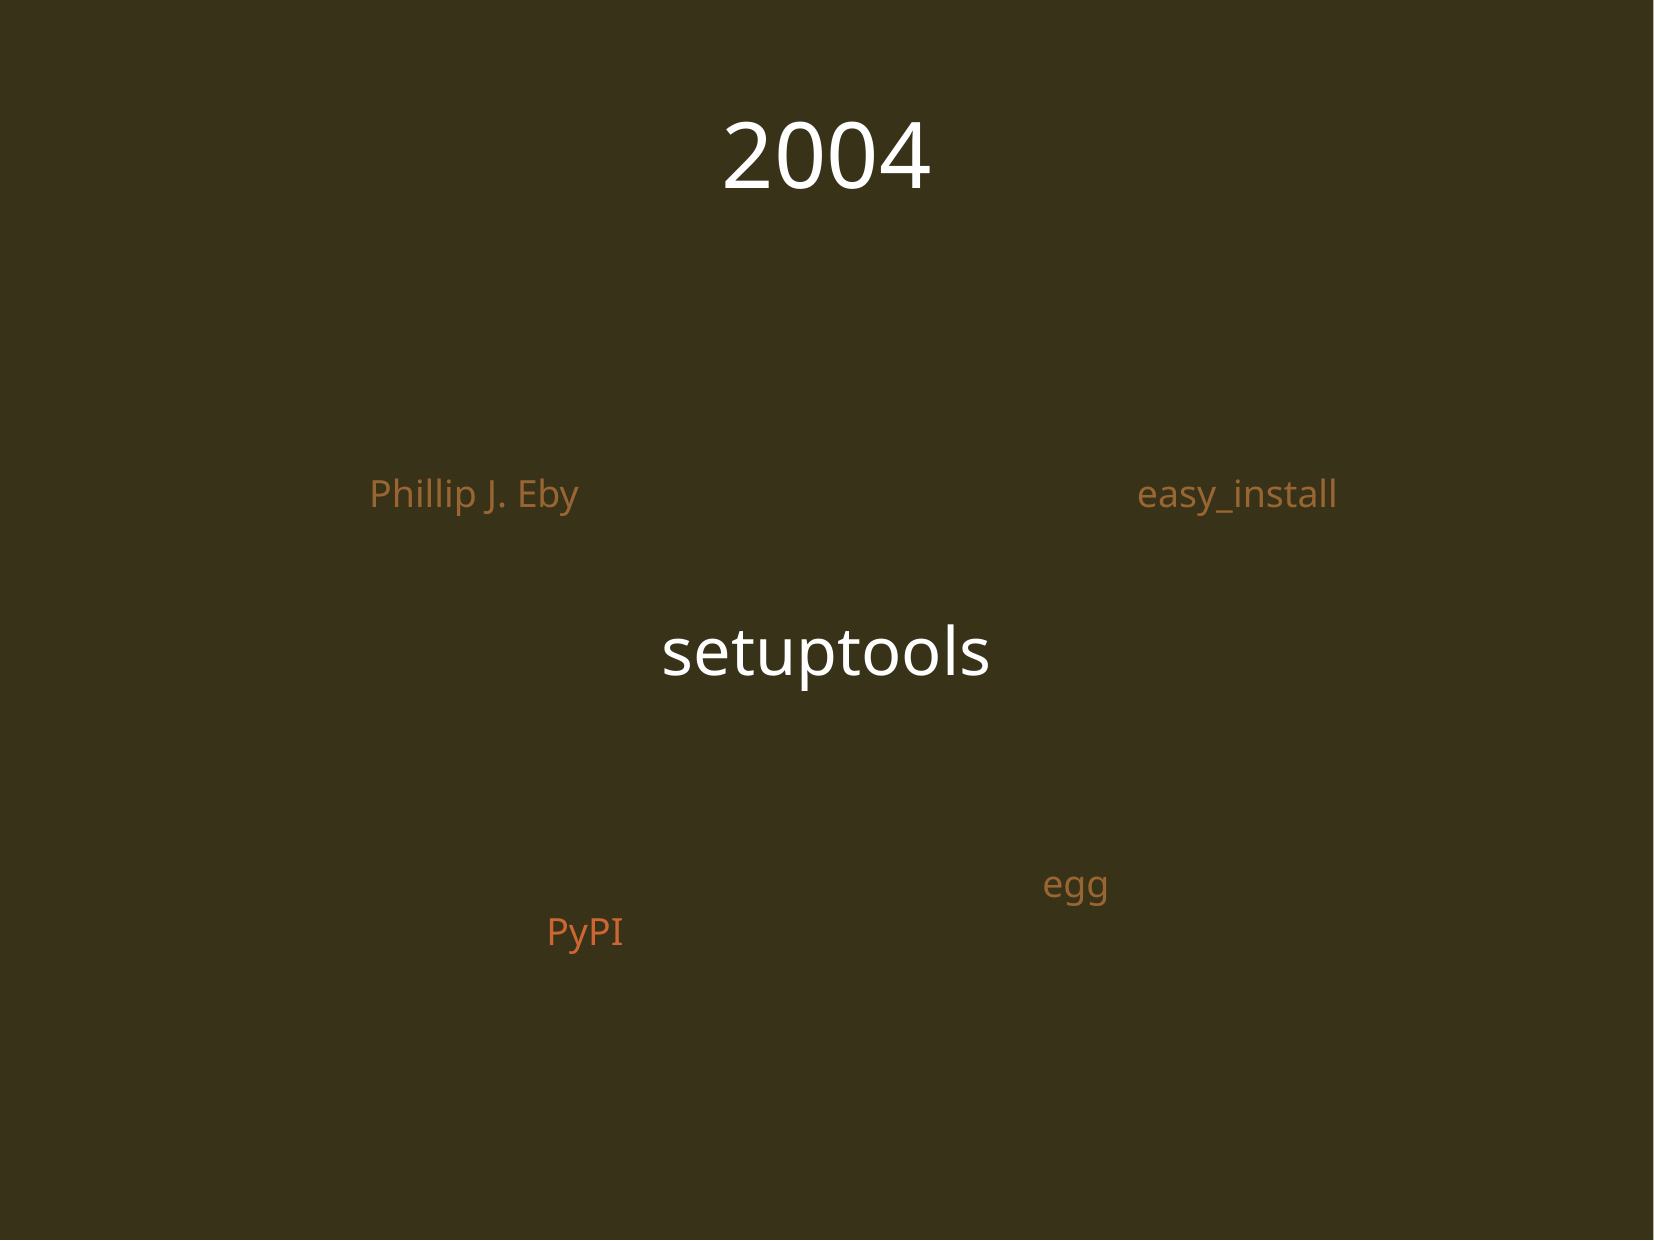

# 2004
setuptools
Phillip J. Eby
easy_install
egg
PyPI